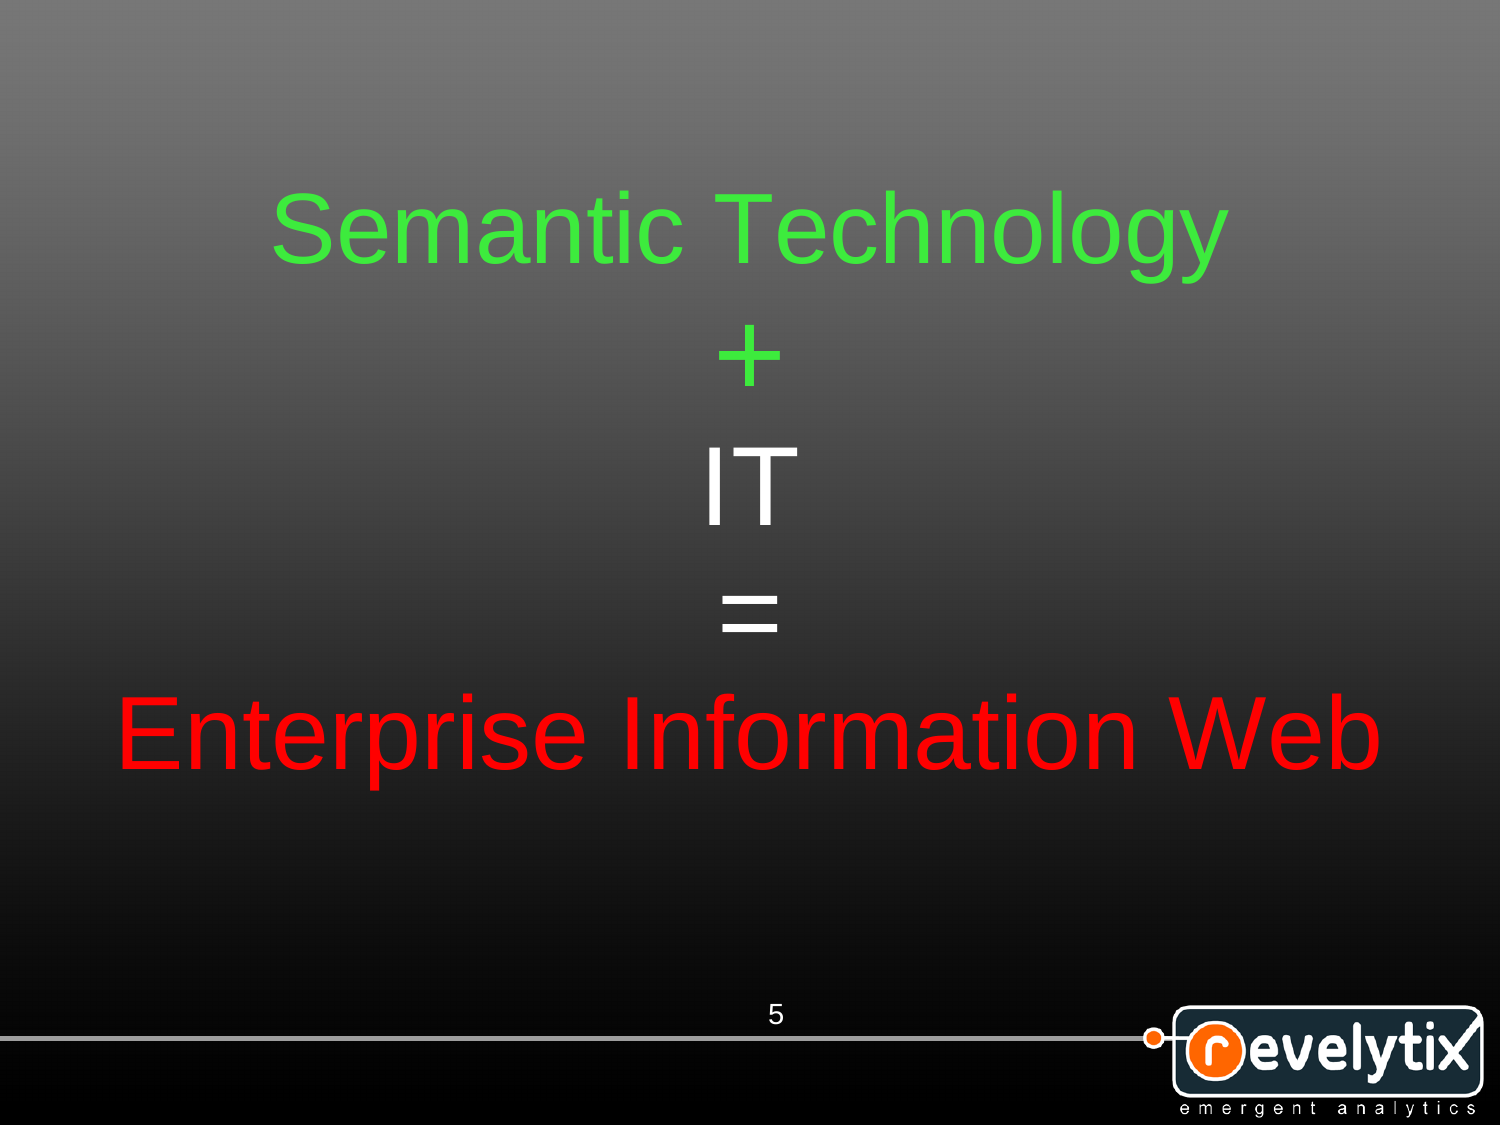

# Semantic Technology
+
IT
=
Enterprise Information Web
5